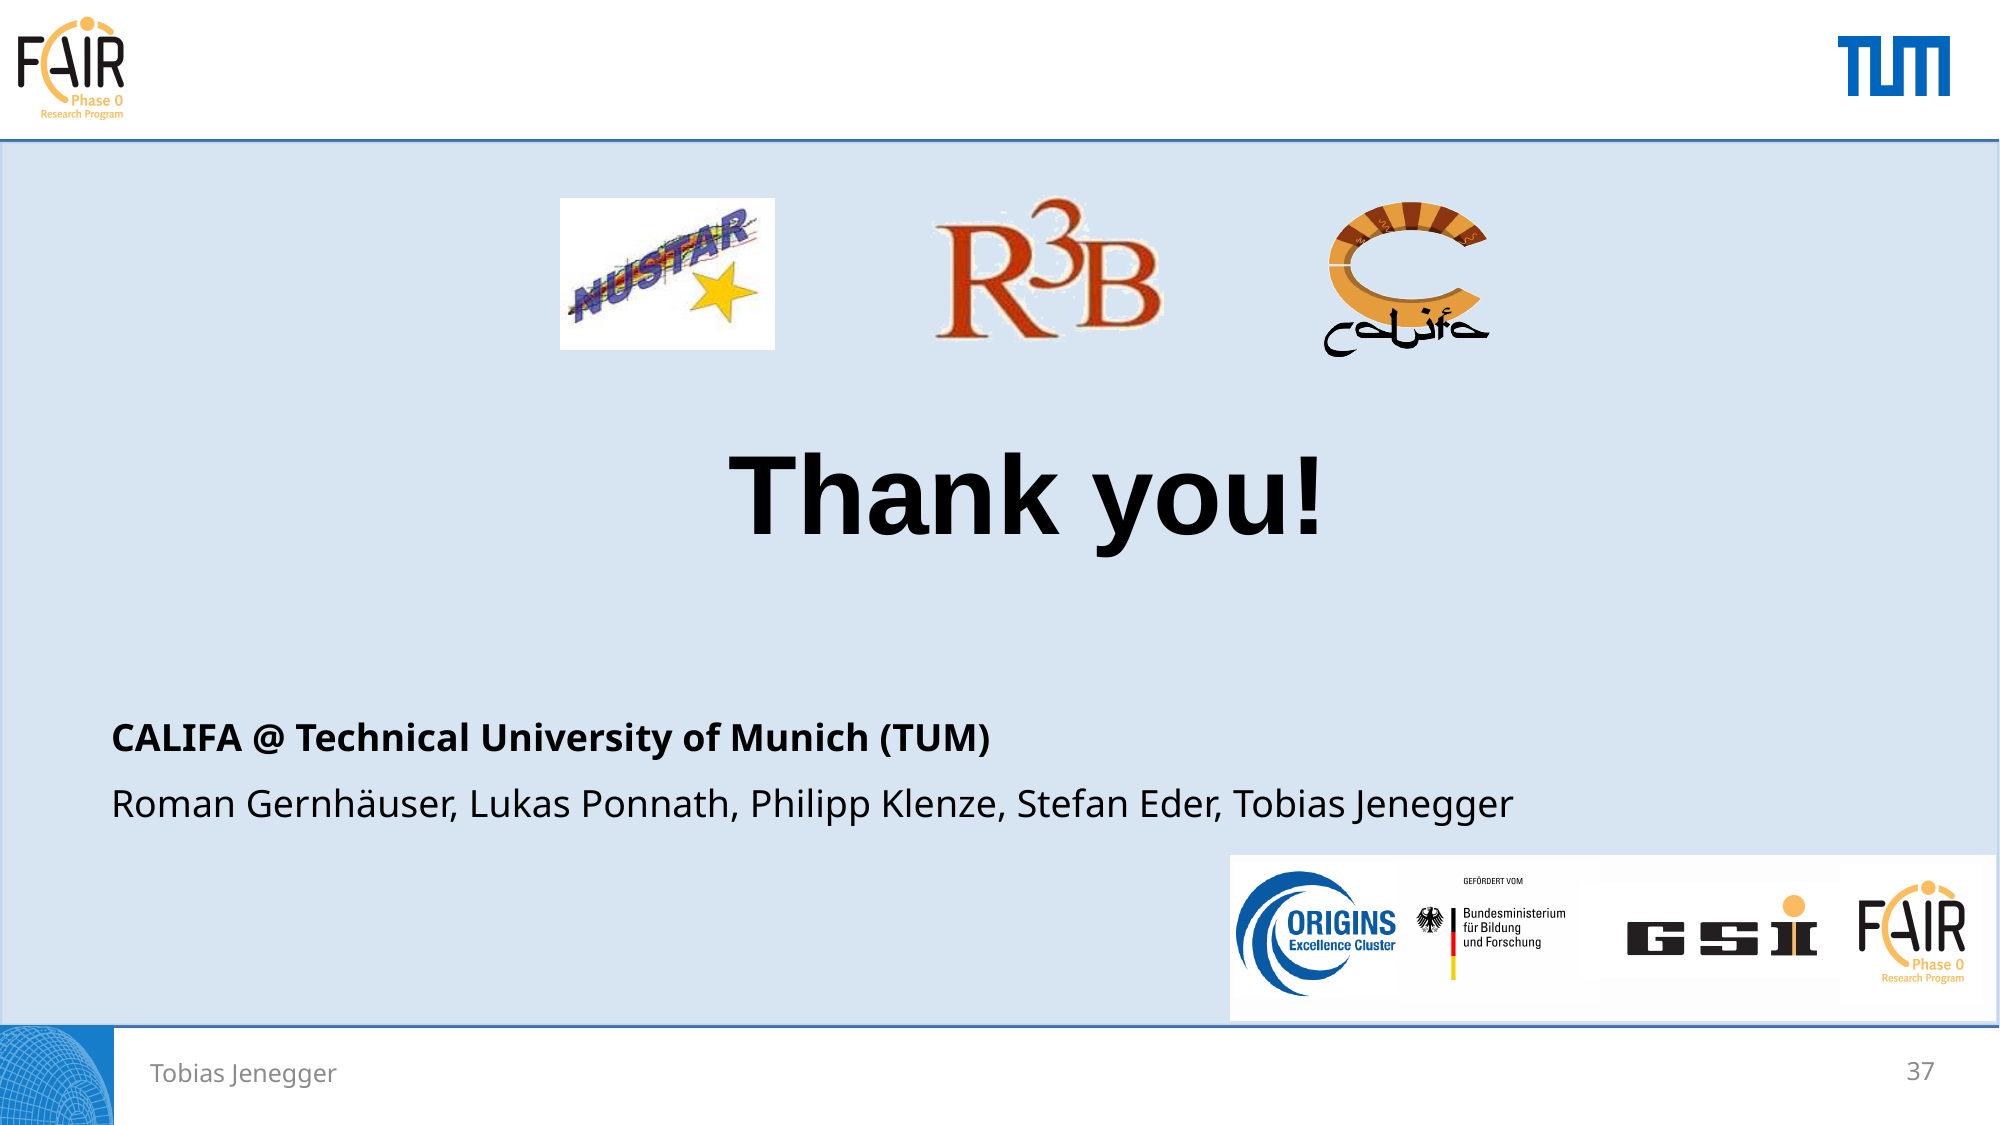

# CALIFA @ Technical University of Munich (TUM)
Roman Gernhäuser, Lukas Ponnath, Philipp Klenze, Stefan Eder, Tobias Jenegger
Thank you!
37